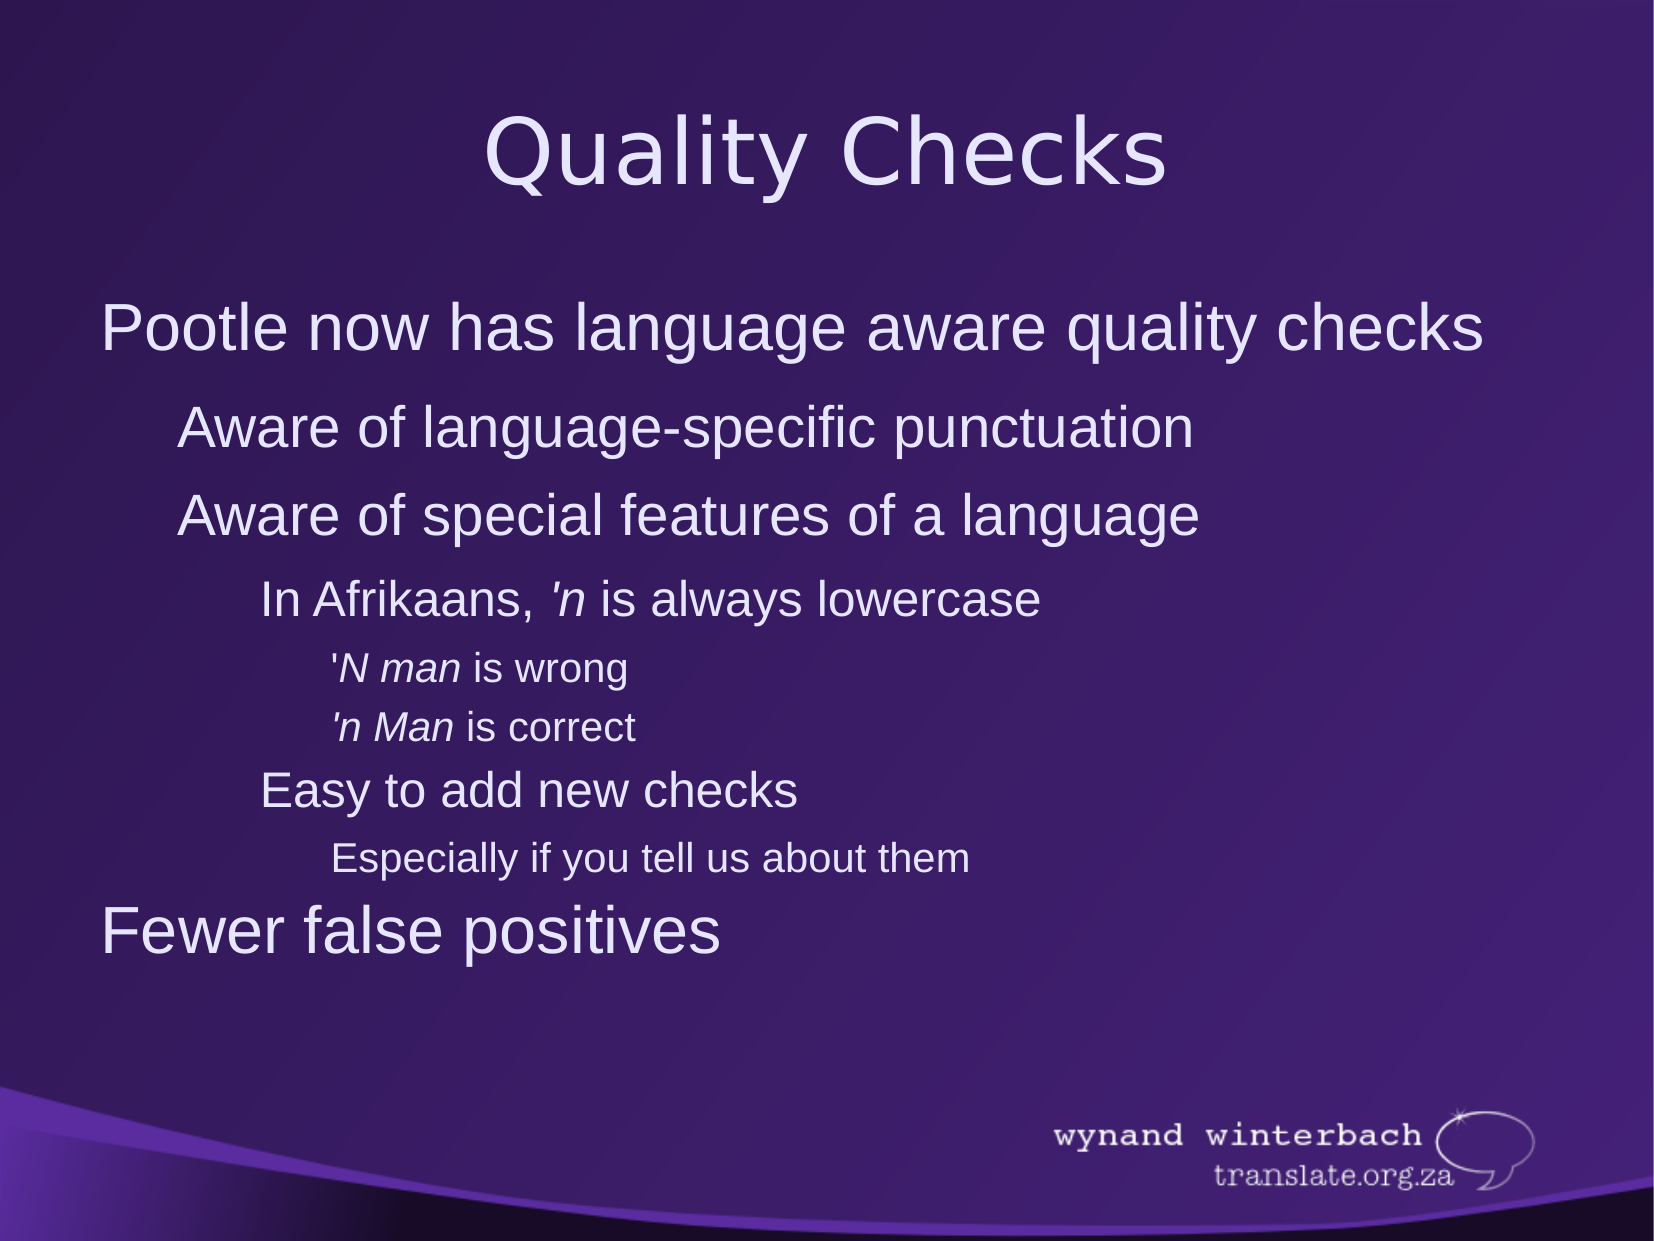

# Quality Checks
Pootle now has language aware quality checks
Aware of language-specific punctuation
Aware of special features of a language
In Afrikaans, 'n is always lowercase
'N man is wrong
'n Man is correct
Easy to add new checks
Especially if you tell us about them
Fewer false positives